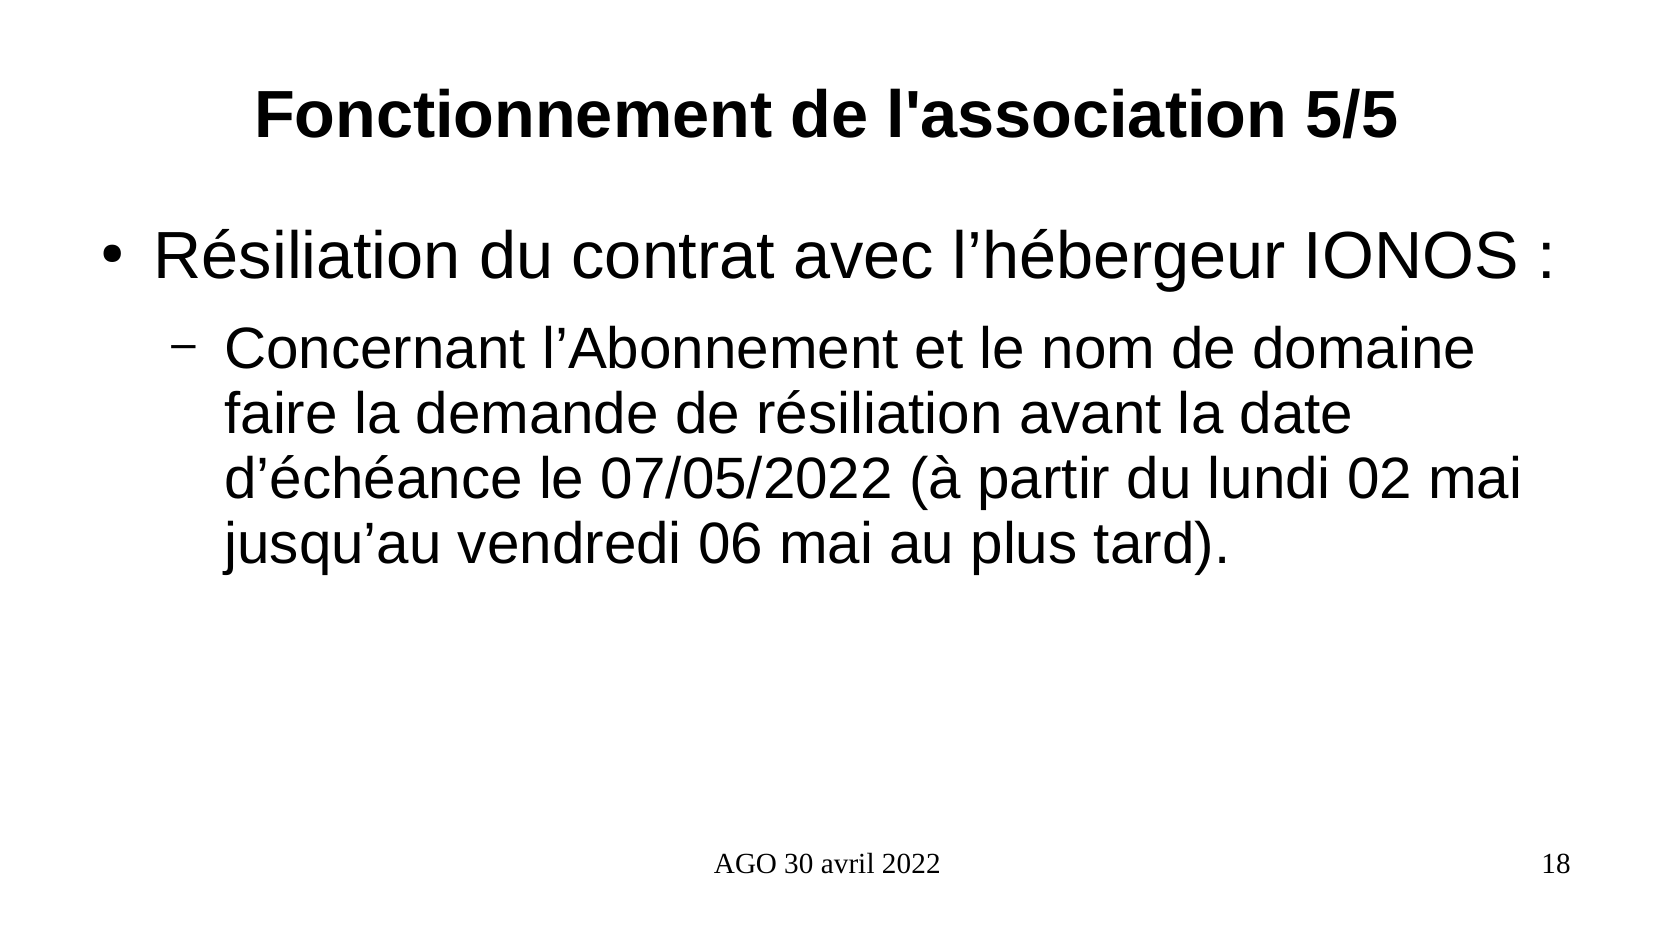

# Fonctionnement de l'association 5/5
Résiliation du contrat avec l’hébergeur IONOS :
Concernant l’Abonnement et le nom de domaine faire la demande de résiliation avant la date d’échéance le 07/05/2022 (à partir du lundi 02 mai jusqu’au vendredi 06 mai au plus tard).
AGO 30 avril 2022
18